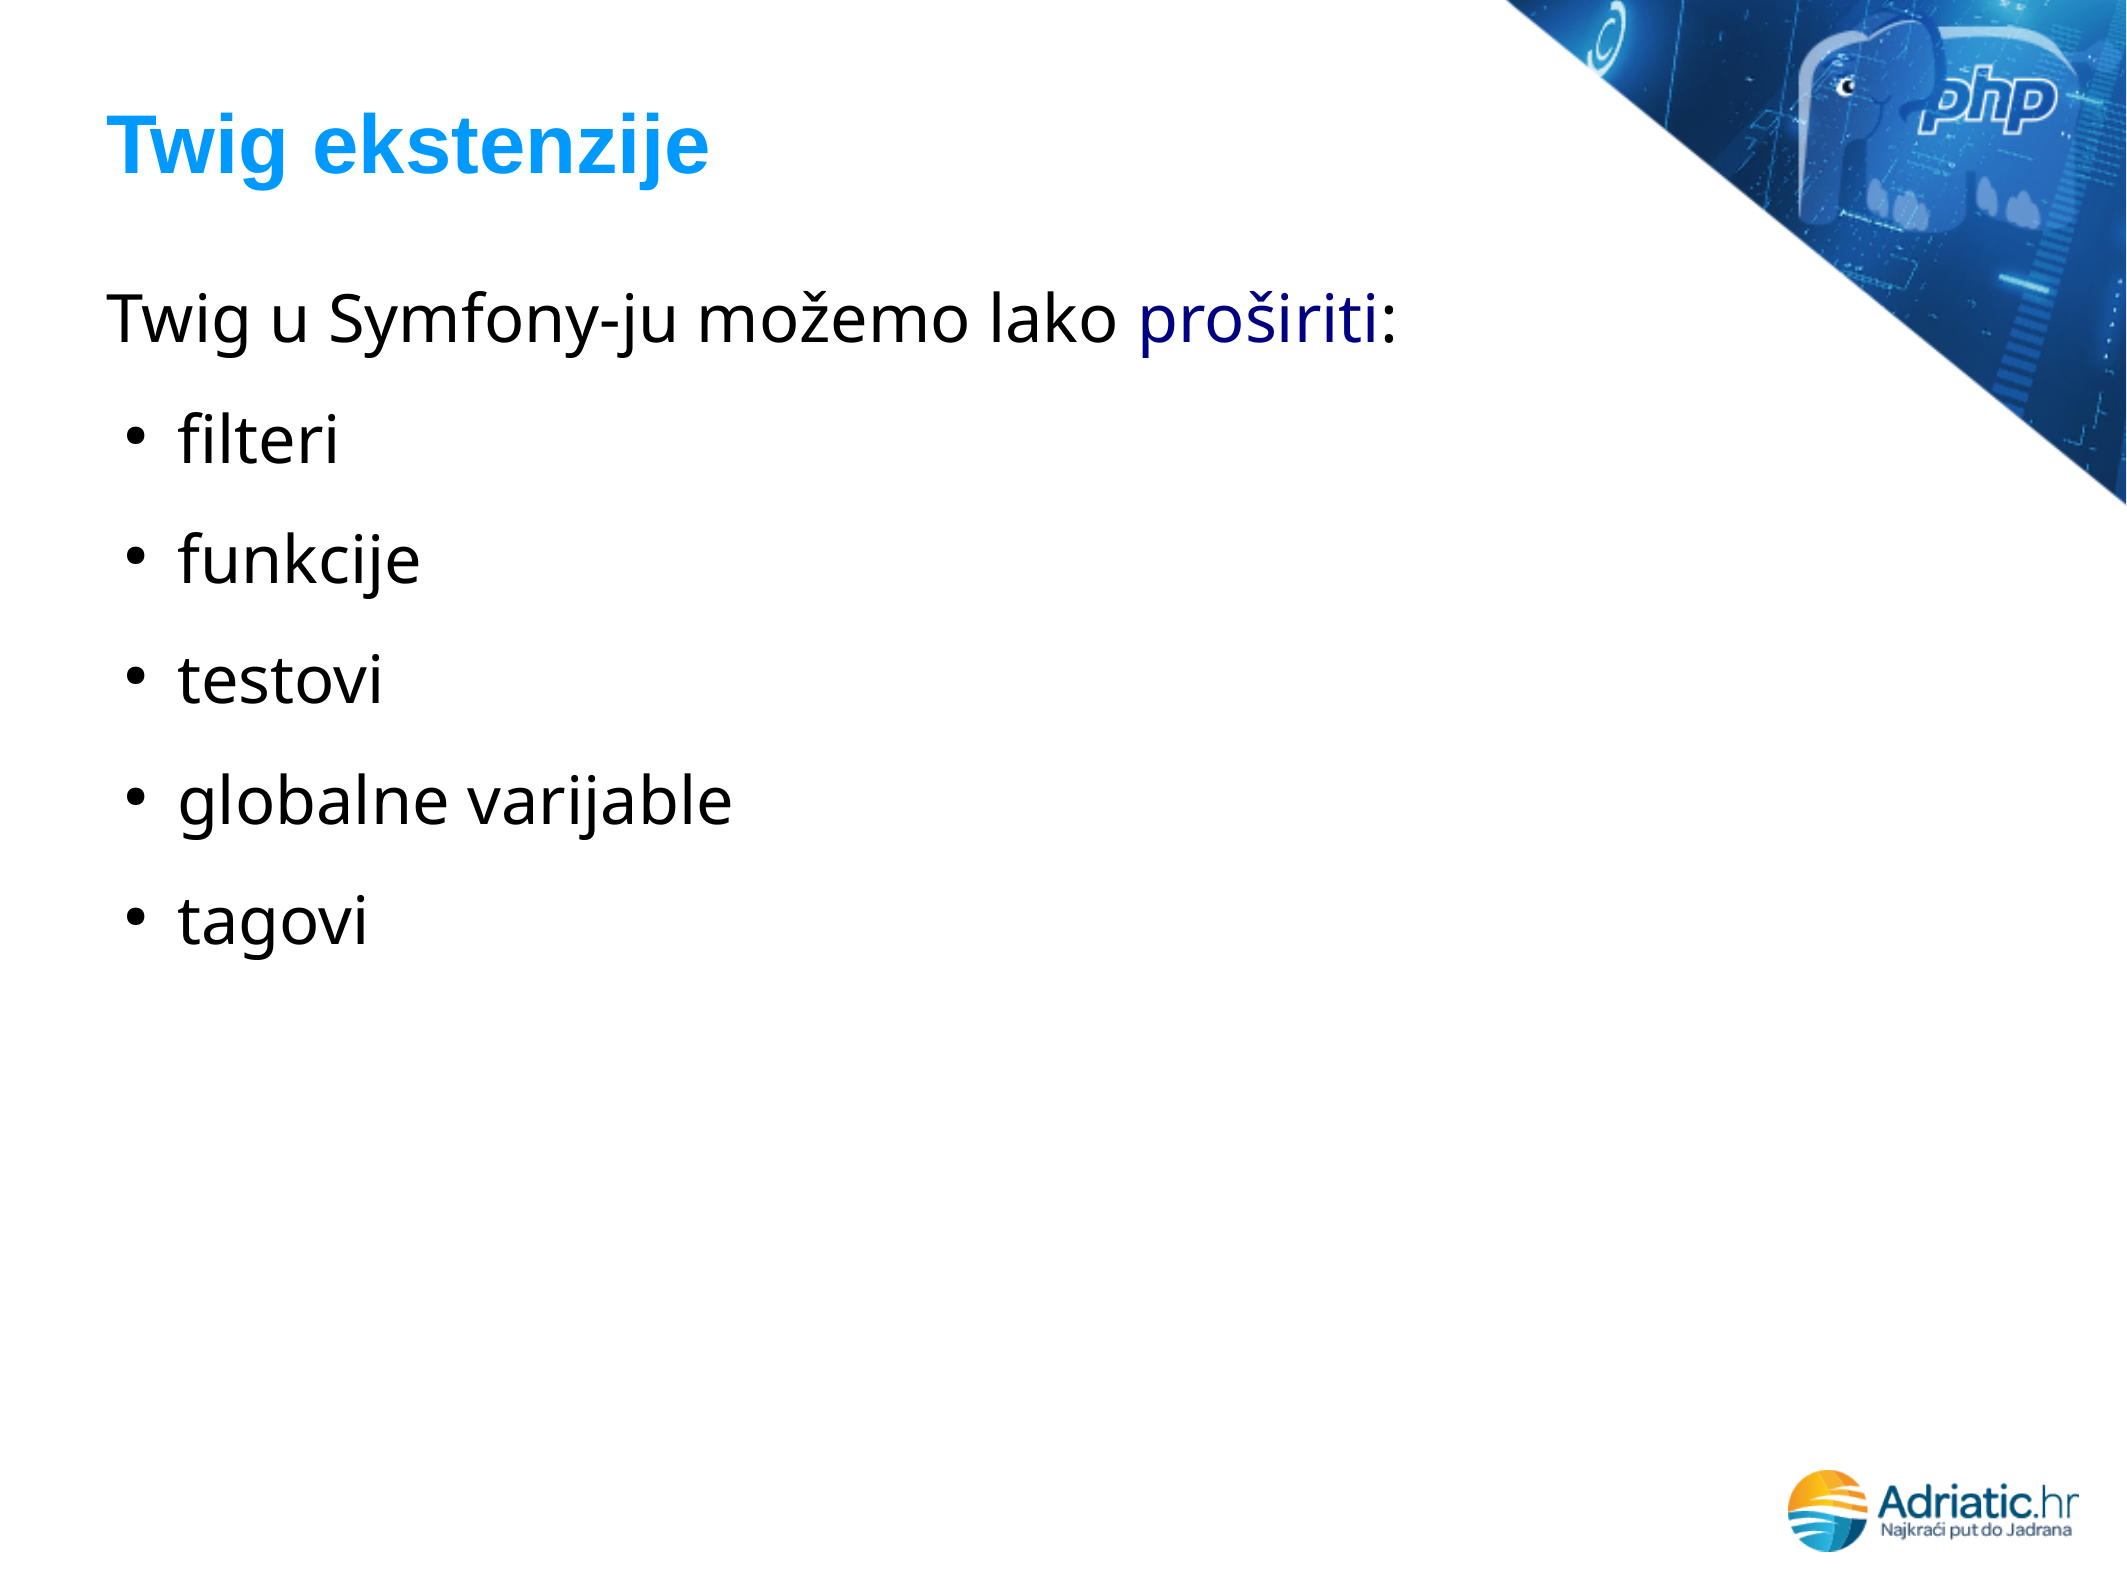

# Twig ekstenzije
Twig u Symfony-ju možemo lako proširiti:
filteri
funkcije
testovi
globalne varijable
tagovi